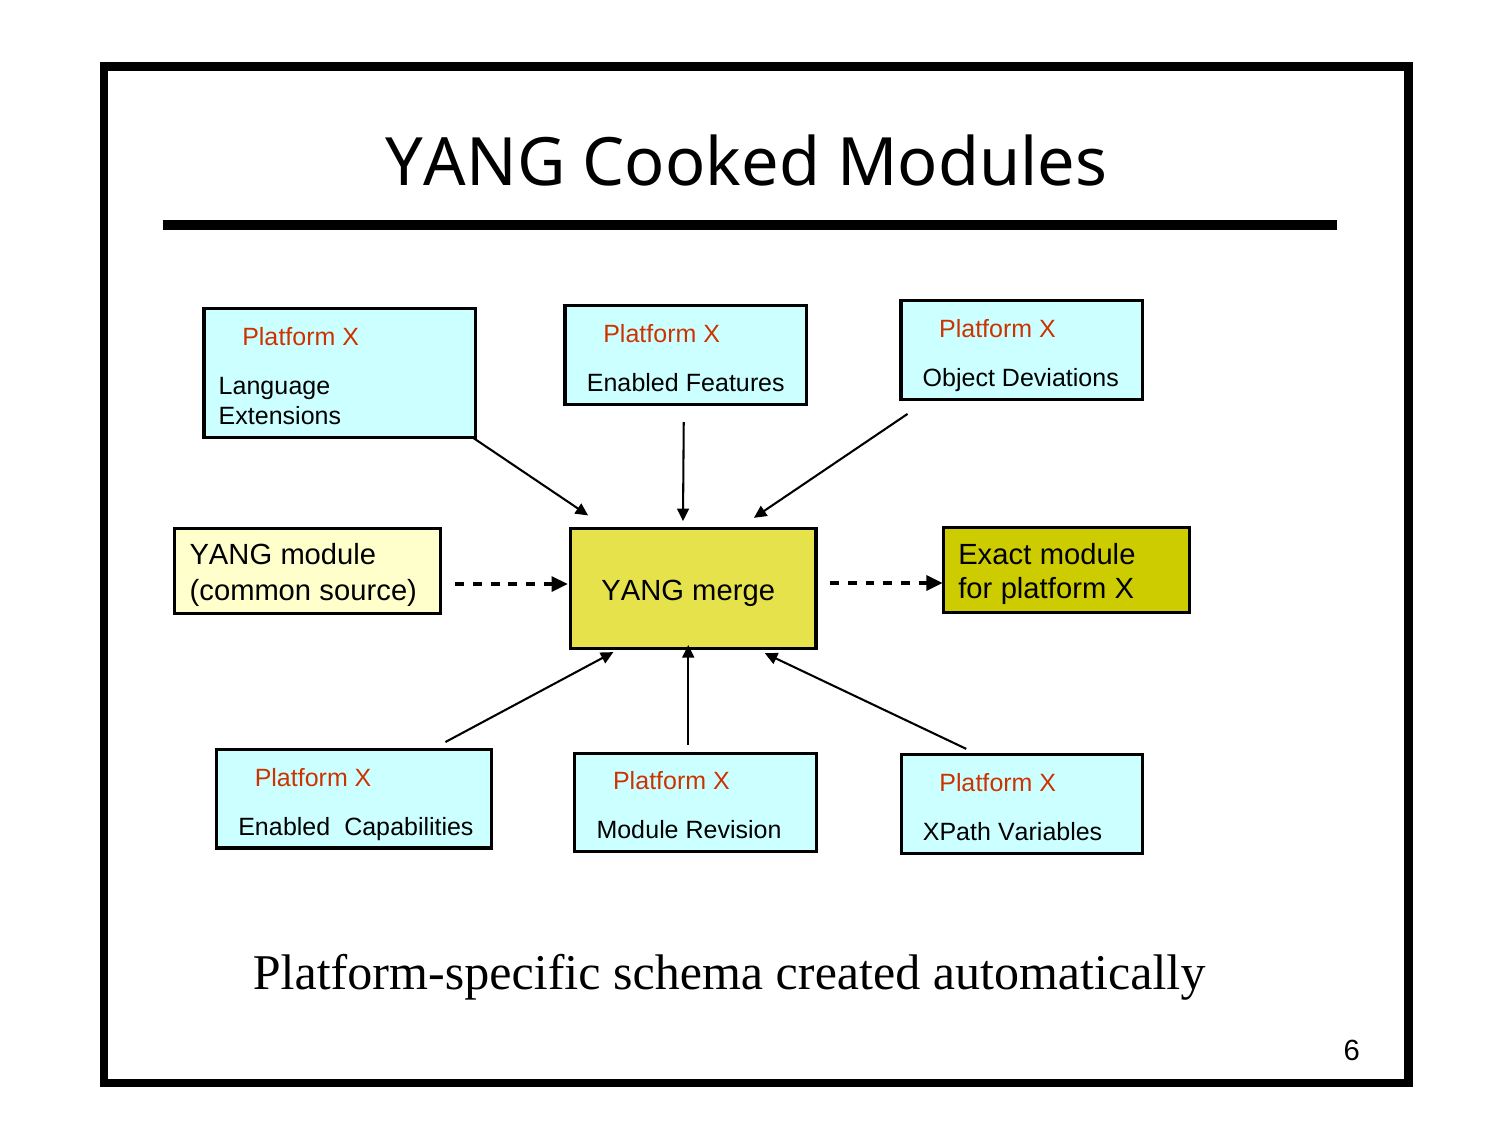

# YANG Cooked Modules
 Platform X
 Object Deviations
 Platform X
 Enabled Features
 Platform X
Language Extensions
Exact module
for platform X
YANG module
(common source)
 YANG merge
 Platform X
 Enabled Capabilities
 Platform X
 Module Revision
 Platform X
 XPath Variables
Platform-specific schema created automatically
6